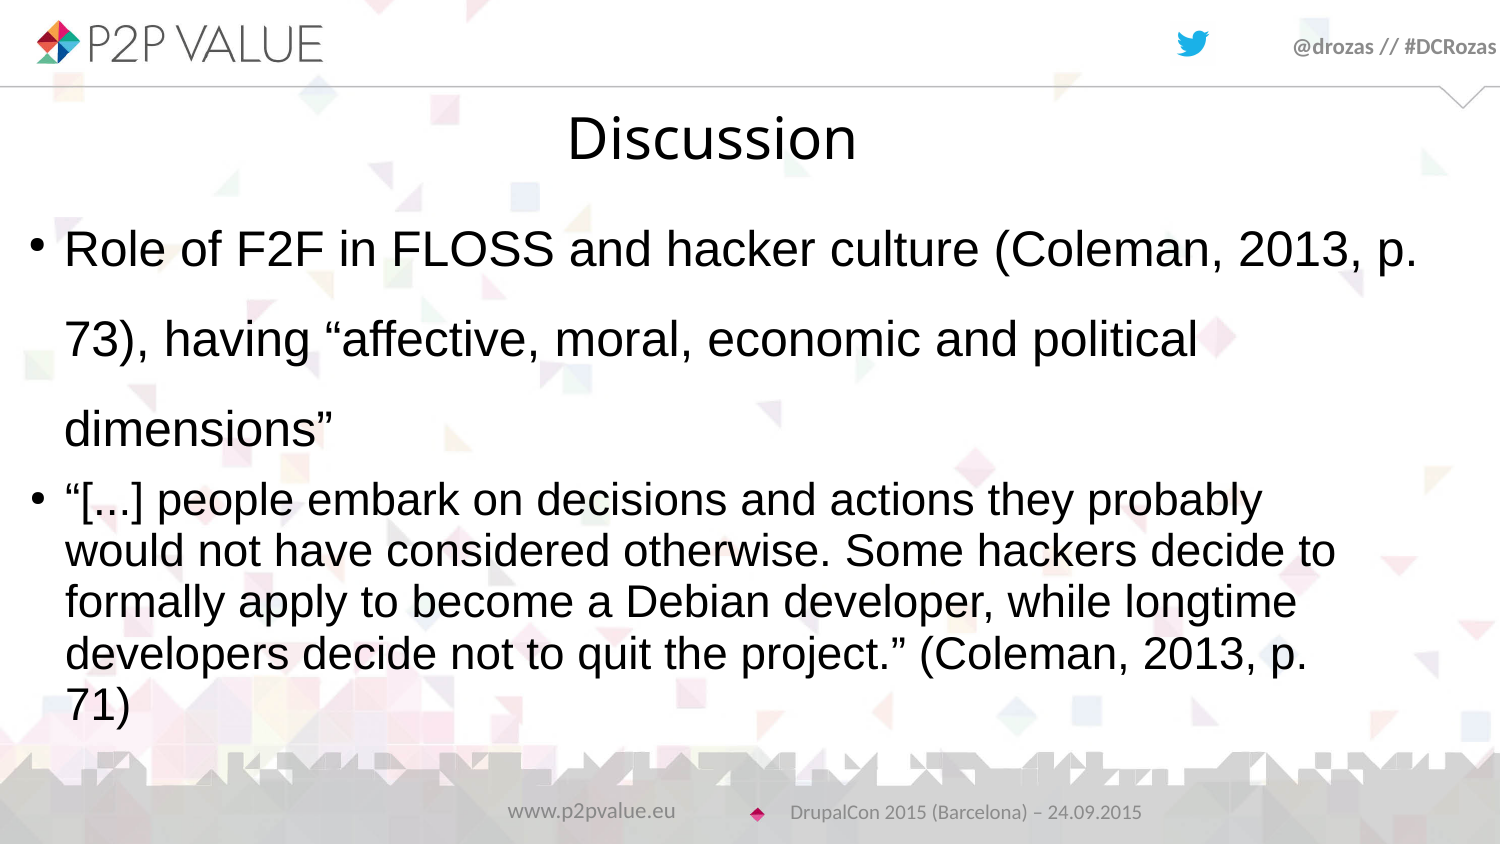

@drozas // #DCRozas
# Discussion
Role of F2F in FLOSS and hacker culture (Coleman, 2013, p. 73), having “affective, moral, economic and political dimensions”
“[...] people embark on decisions and actions they probably would not have considered otherwise. Some hackers decide to formally apply to become a Debian developer, while longtime developers decide not to quit the project.” (Coleman, 2013, p. 71)
DrupalCon 2015 (Barcelona) – 24.09.2015
www.p2pvalue.eu